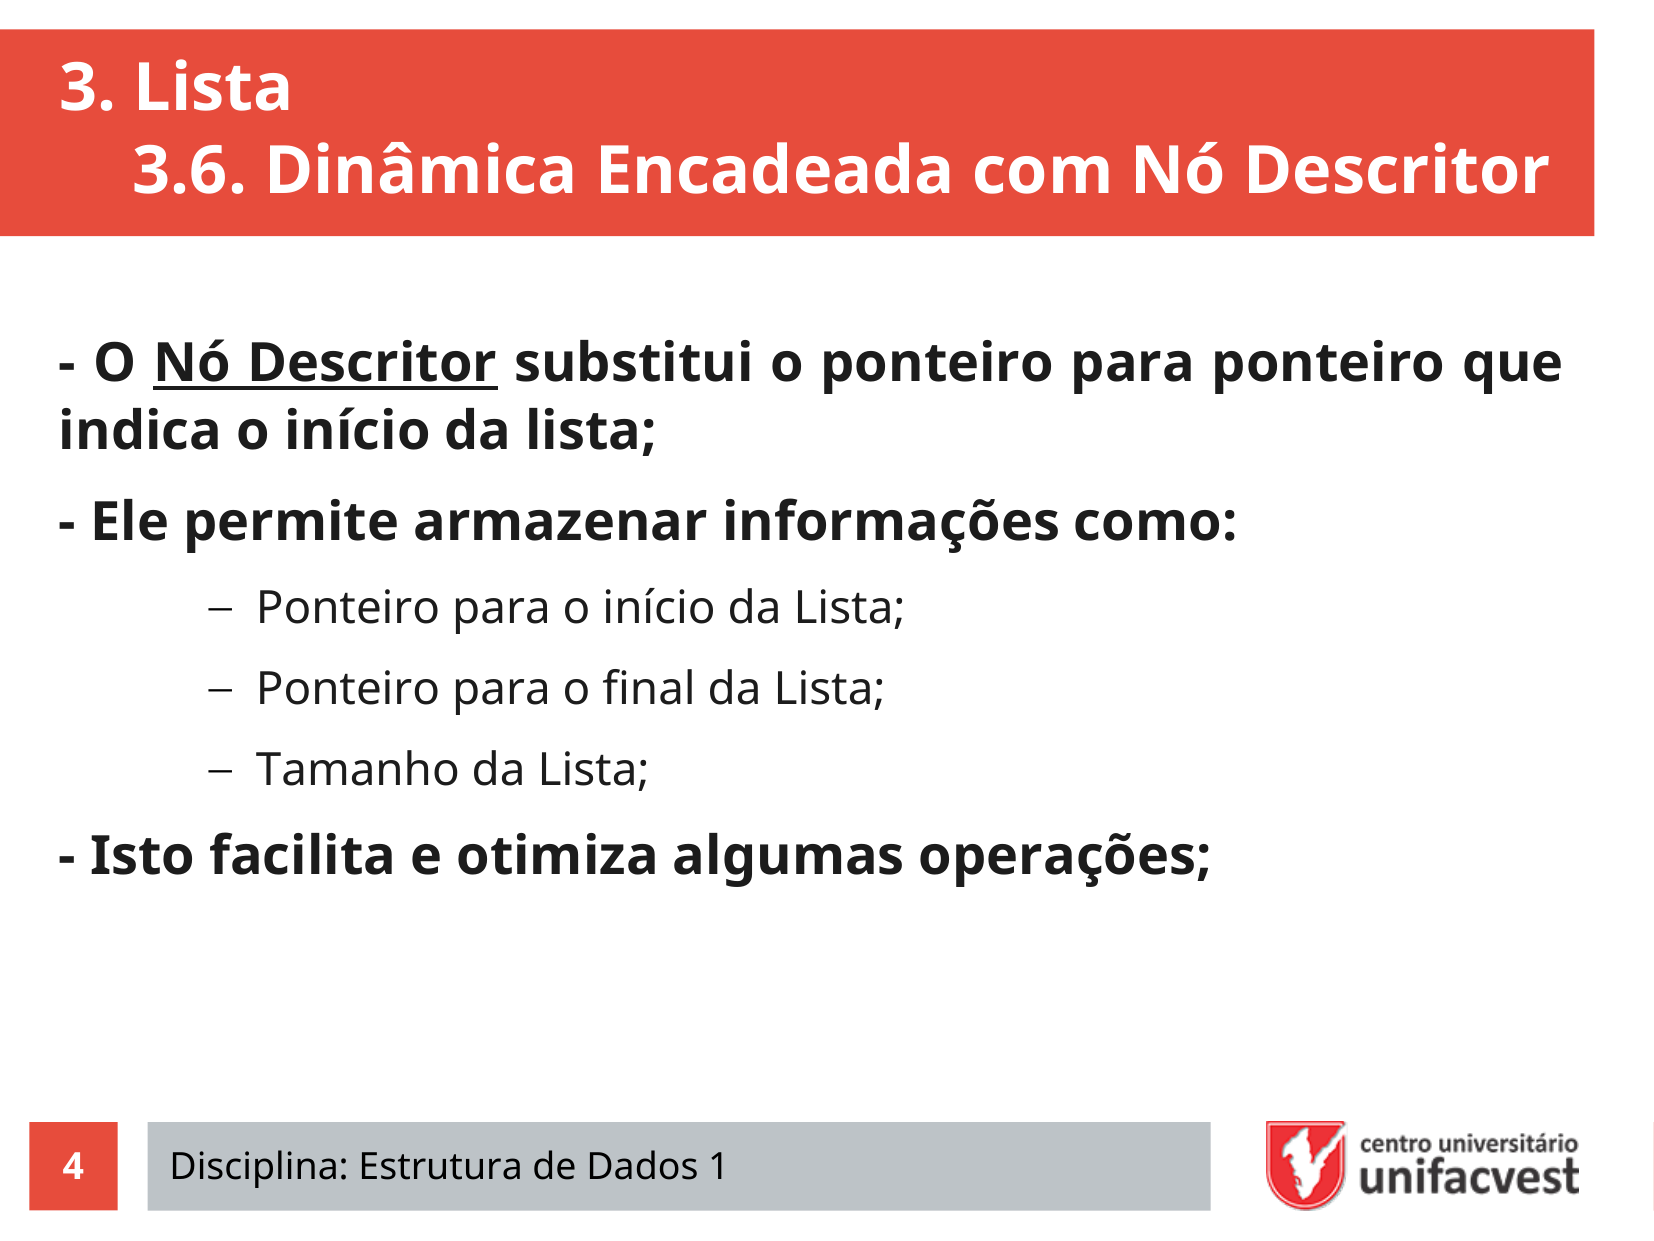

# 3. Lista 3.6. Dinâmica Encadeada com Nó Descritor
- O Nó Descritor substitui o ponteiro para ponteiro que indica o início da lista;
- Ele permite armazenar informações como:
Ponteiro para o início da Lista;
Ponteiro para o final da Lista;
Tamanho da Lista;
- Isto facilita e otimiza algumas operações;
4
Disciplina: Estrutura de Dados 1